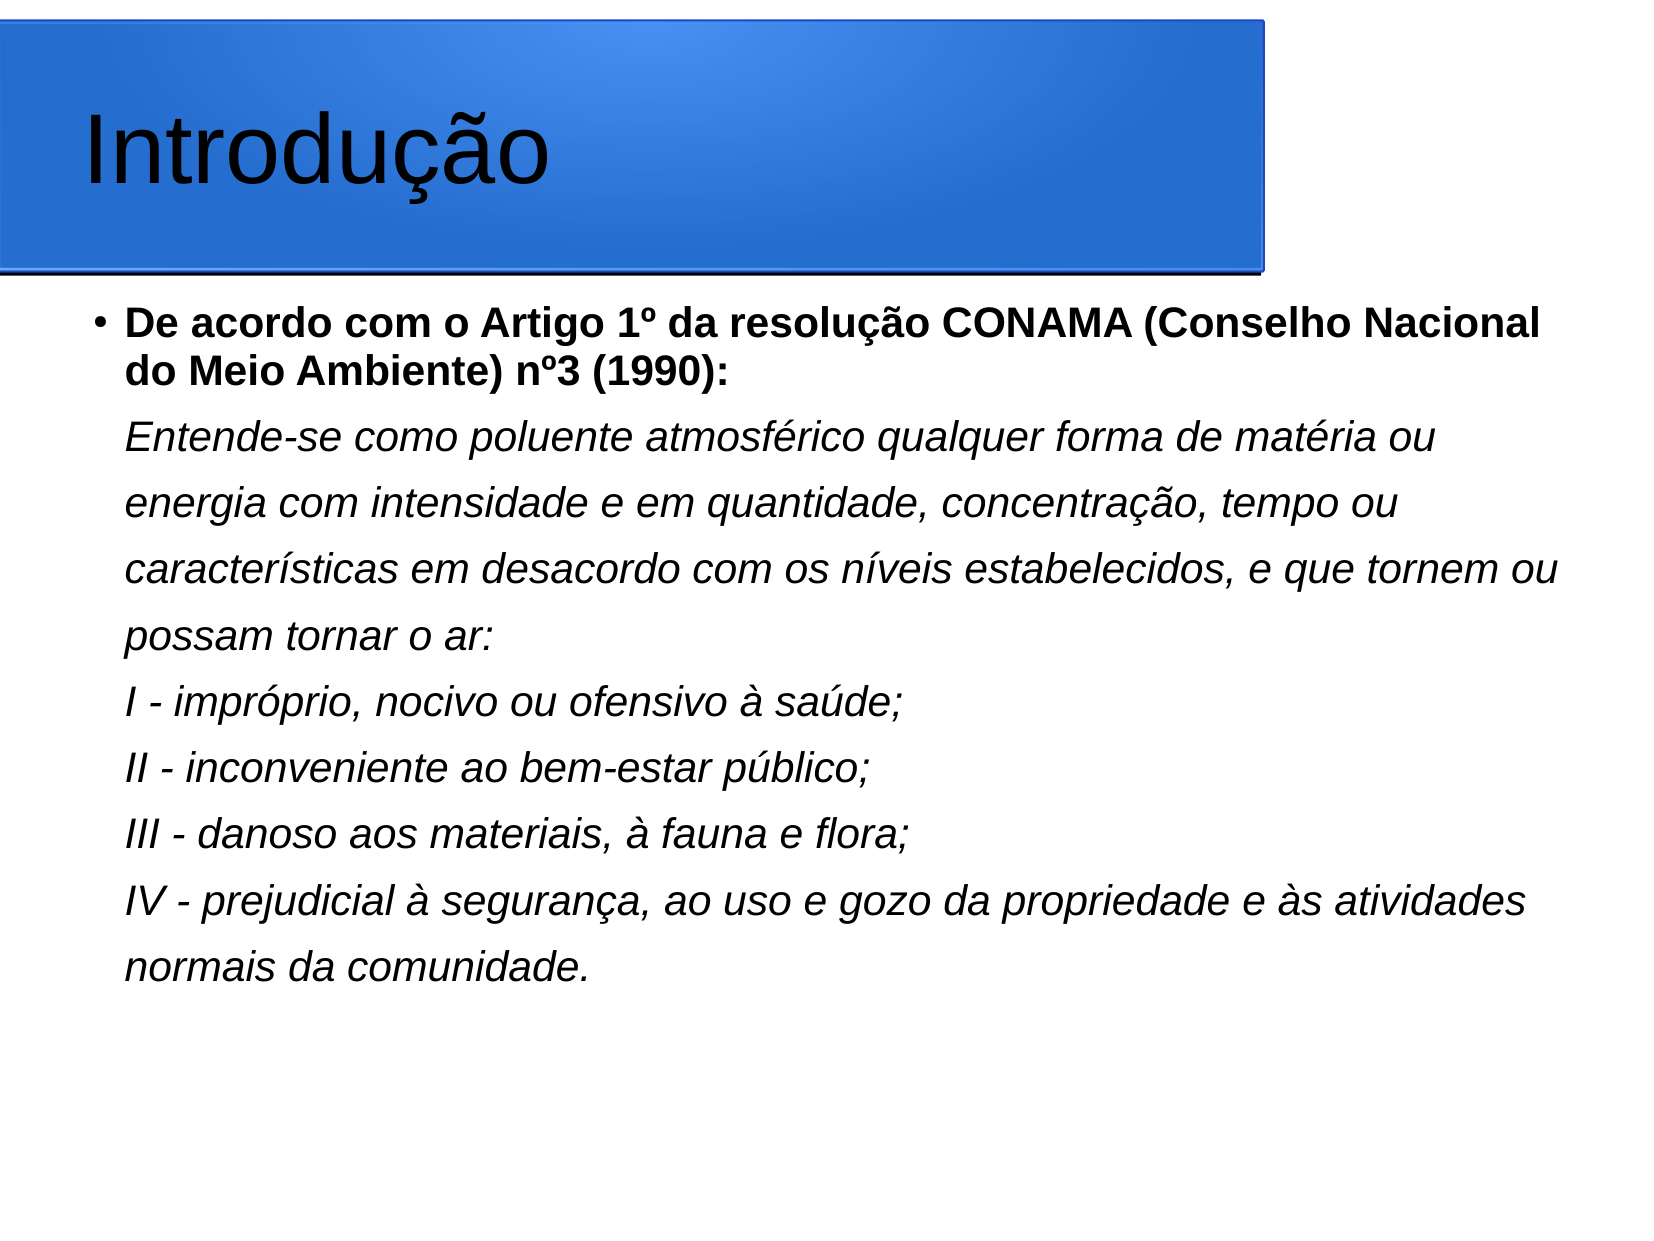

# Introdução
De acordo com o Artigo 1º da resolução CONAMA (Conselho Nacional do Meio Ambiente) nº3 (1990):
Entende-se como poluente atmosférico qualquer forma de matéria ou
energia com intensidade e em quantidade, concentração, tempo ou
características em desacordo com os níveis estabelecidos, e que tornem ou
possam tornar o ar:
I - impróprio, nocivo ou ofensivo à saúde;
II - inconveniente ao bem-estar público;
III - danoso aos materiais, à fauna e flora;
IV - prejudicial à segurança, ao uso e gozo da propriedade e às atividades
normais da comunidade.